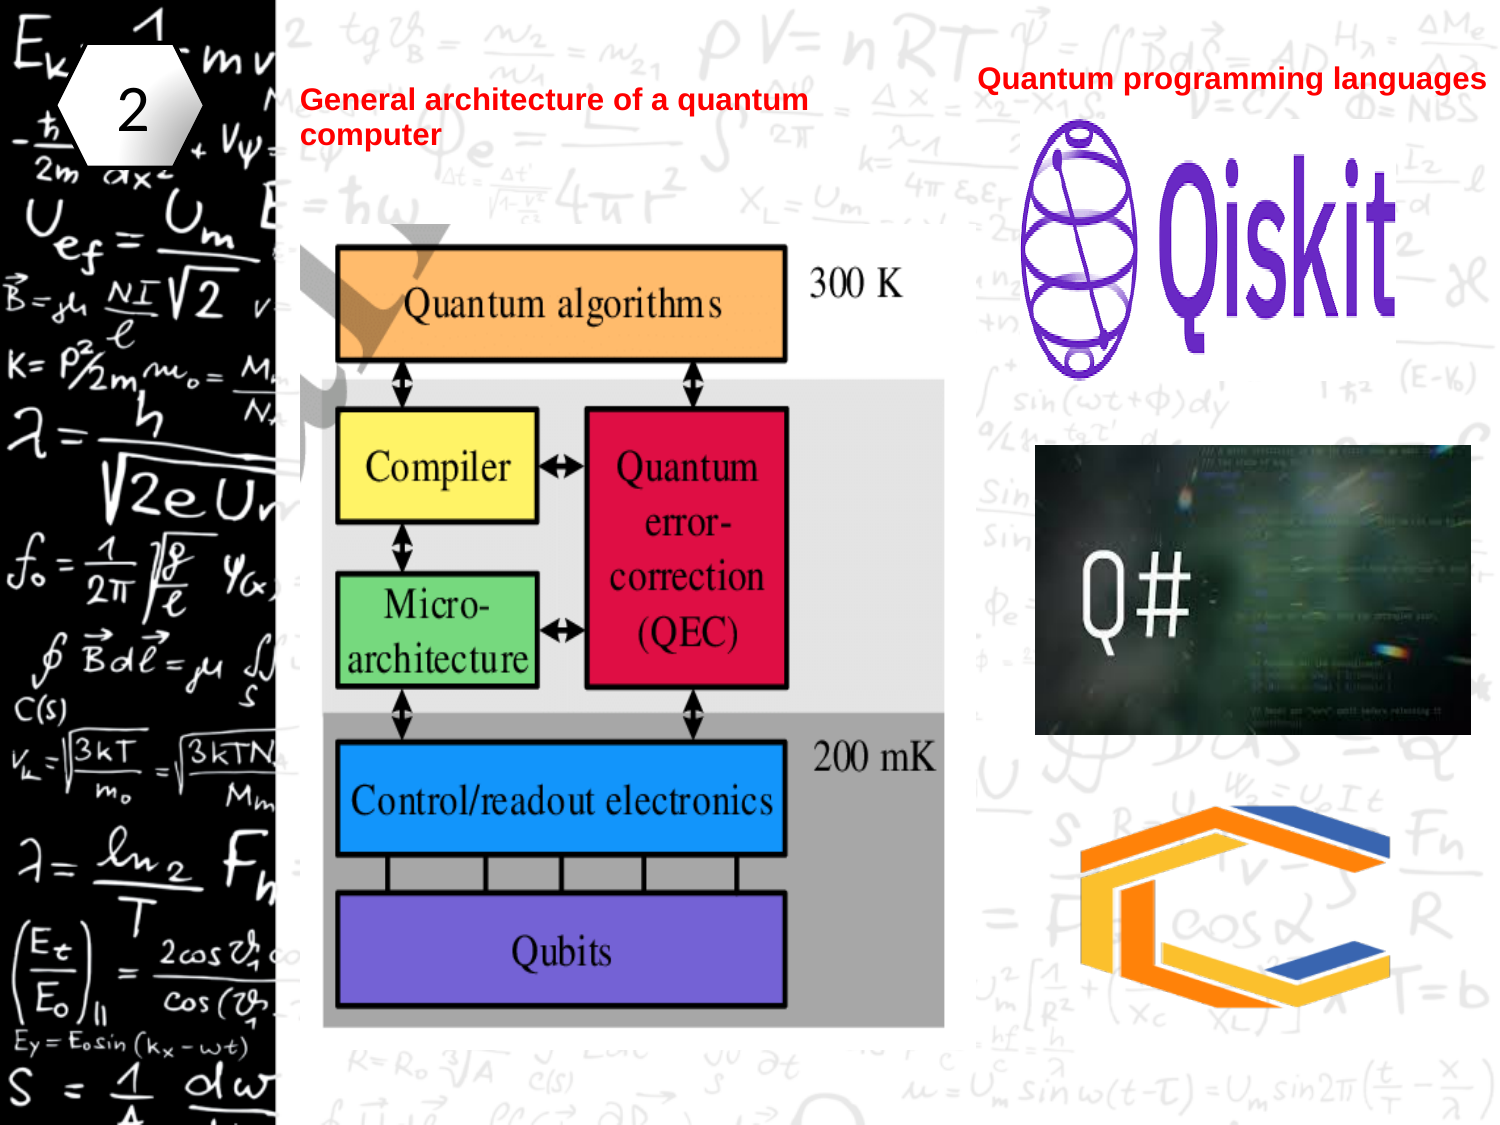

Quantum programming languages
2
General architecture of a quantum computer